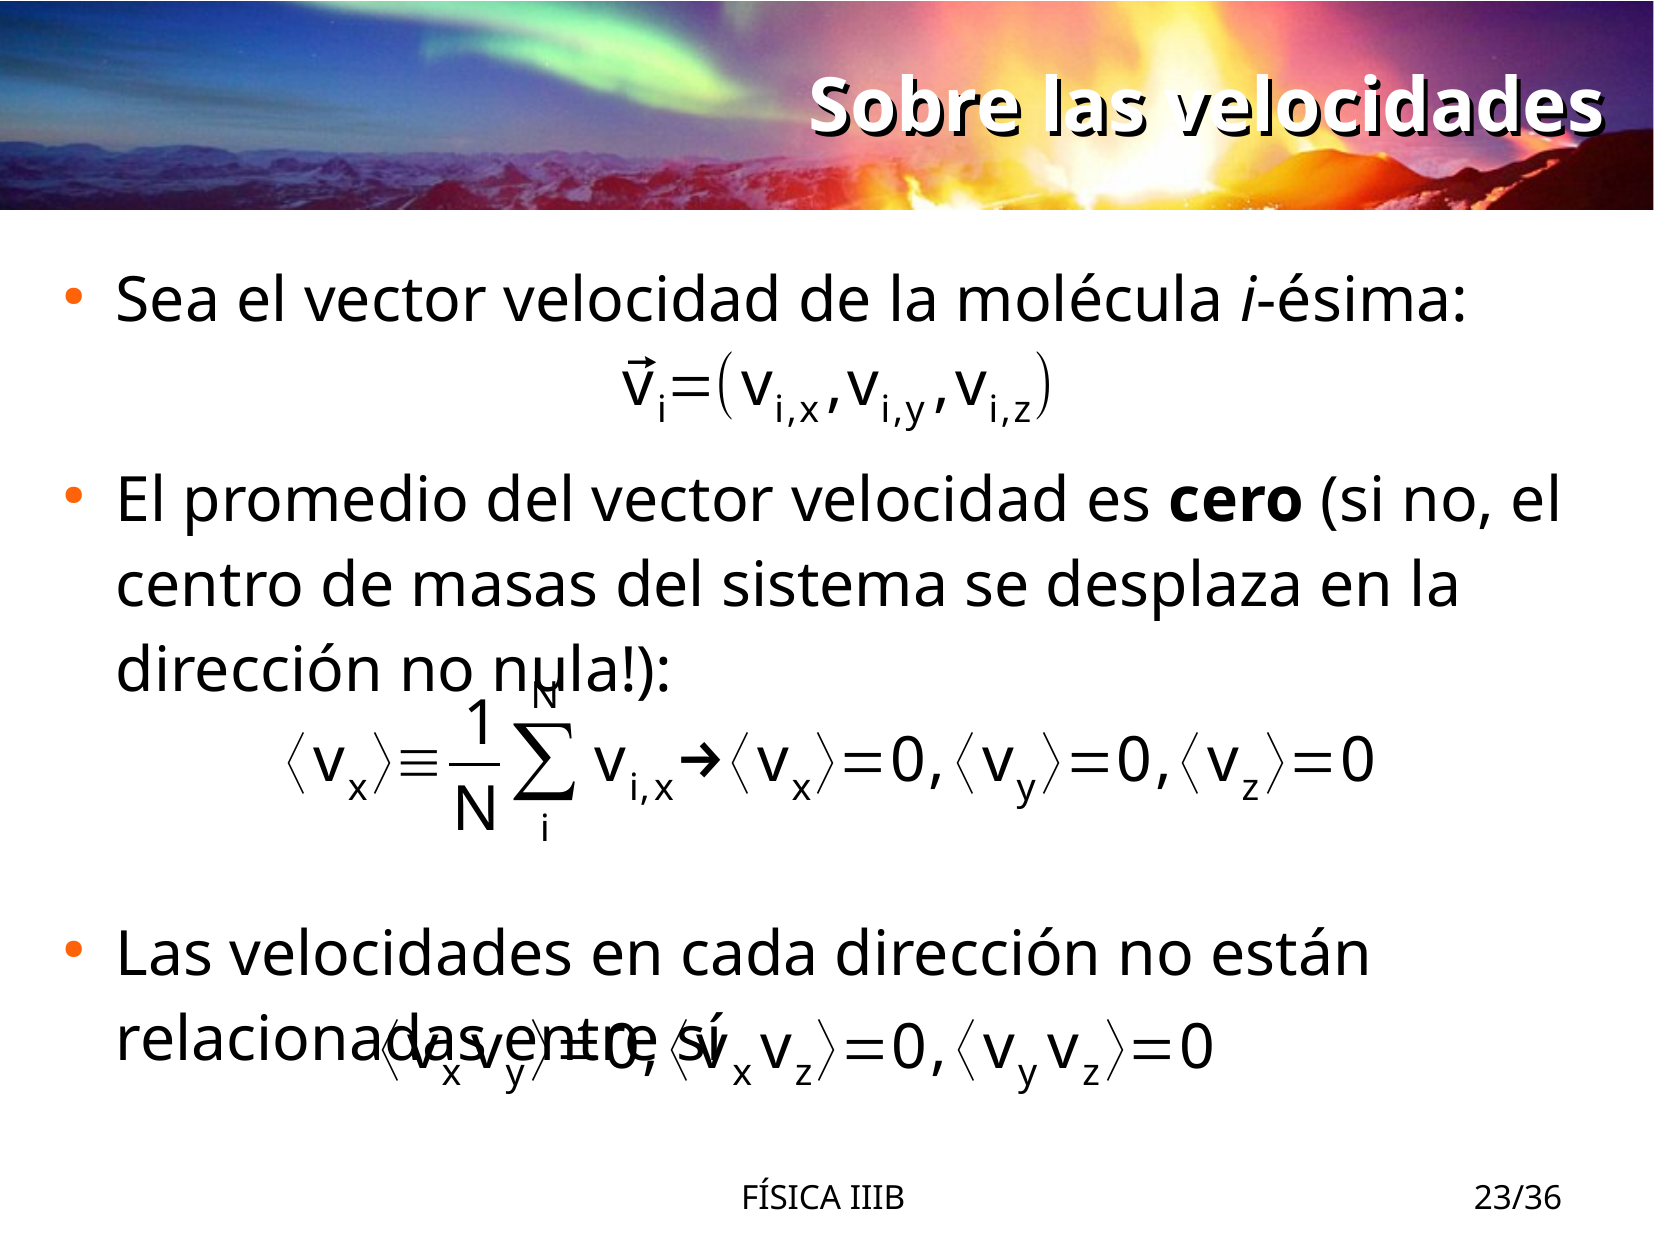

# Sobre las velocidades
Sea el vector velocidad de la molécula i-ésima:
El promedio del vector velocidad es cero (si no, el centro de masas del sistema se desplaza en la dirección no nula!):
Las velocidades en cada dirección no están relacionadas entre sí
FÍSICA IIIB
23